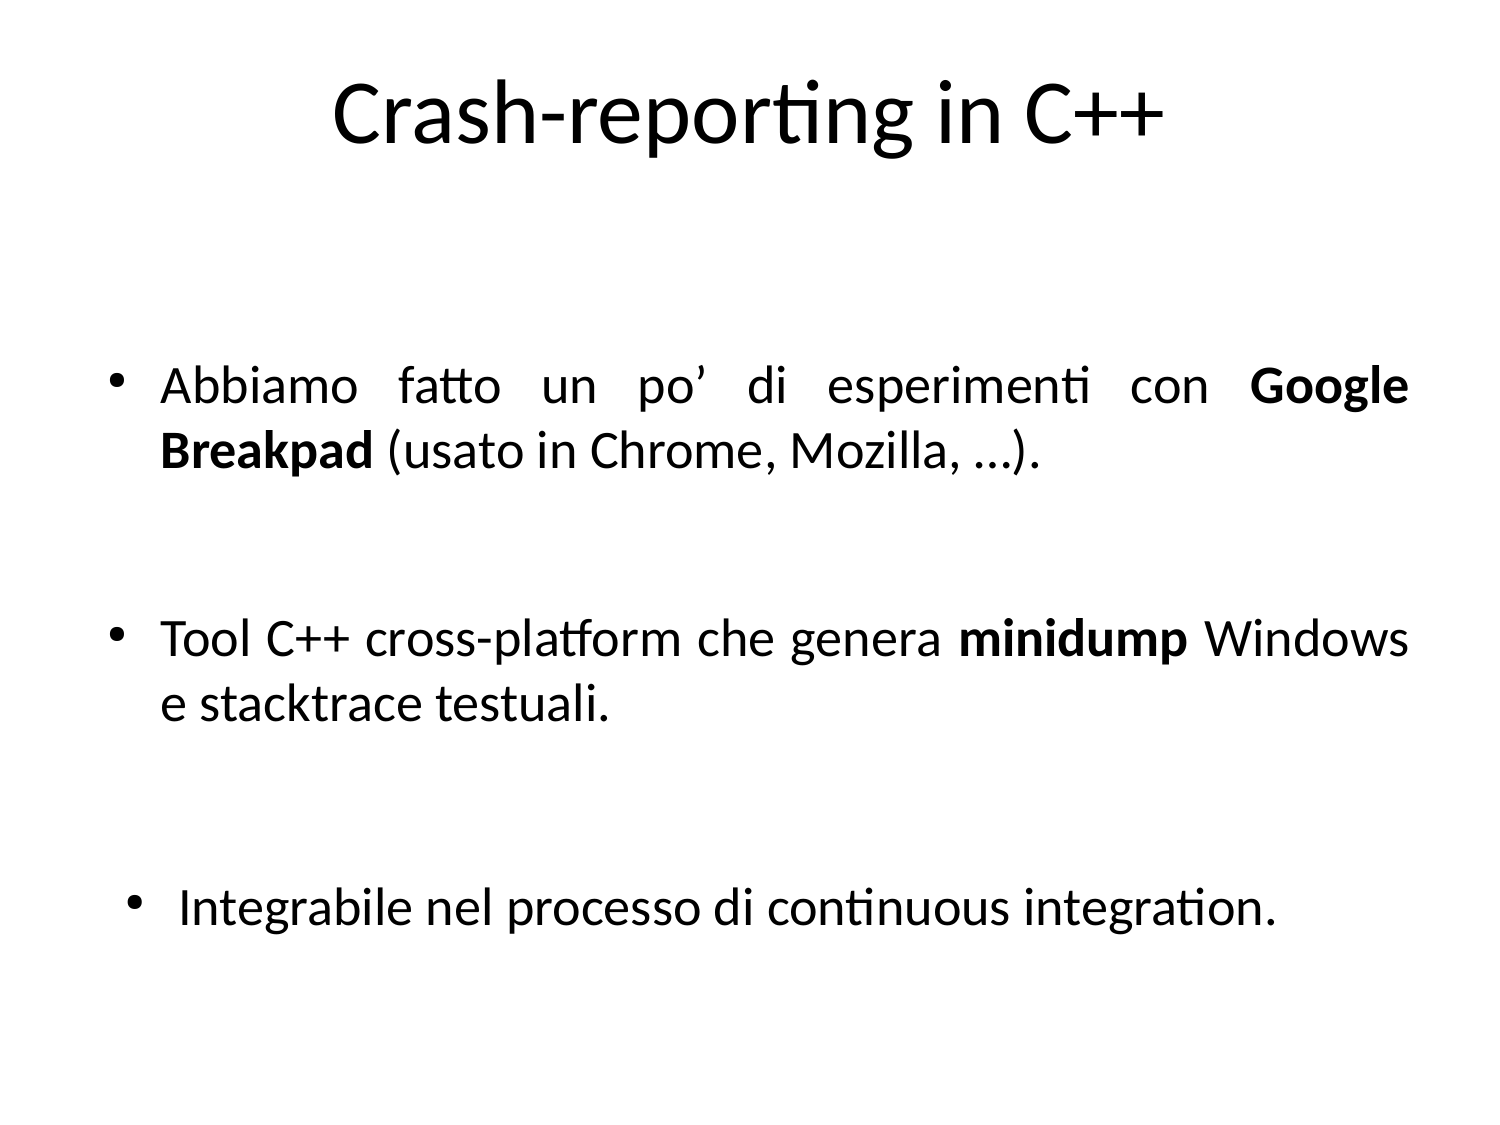

# Crash-reporting in C++
Abbiamo fatto un po’ di esperimenti con Google Breakpad (usato in Chrome, Mozilla, …).
Tool C++ cross-platform che genera minidump Windows e stacktrace testuali.
Integrabile nel processo di continuous integration.